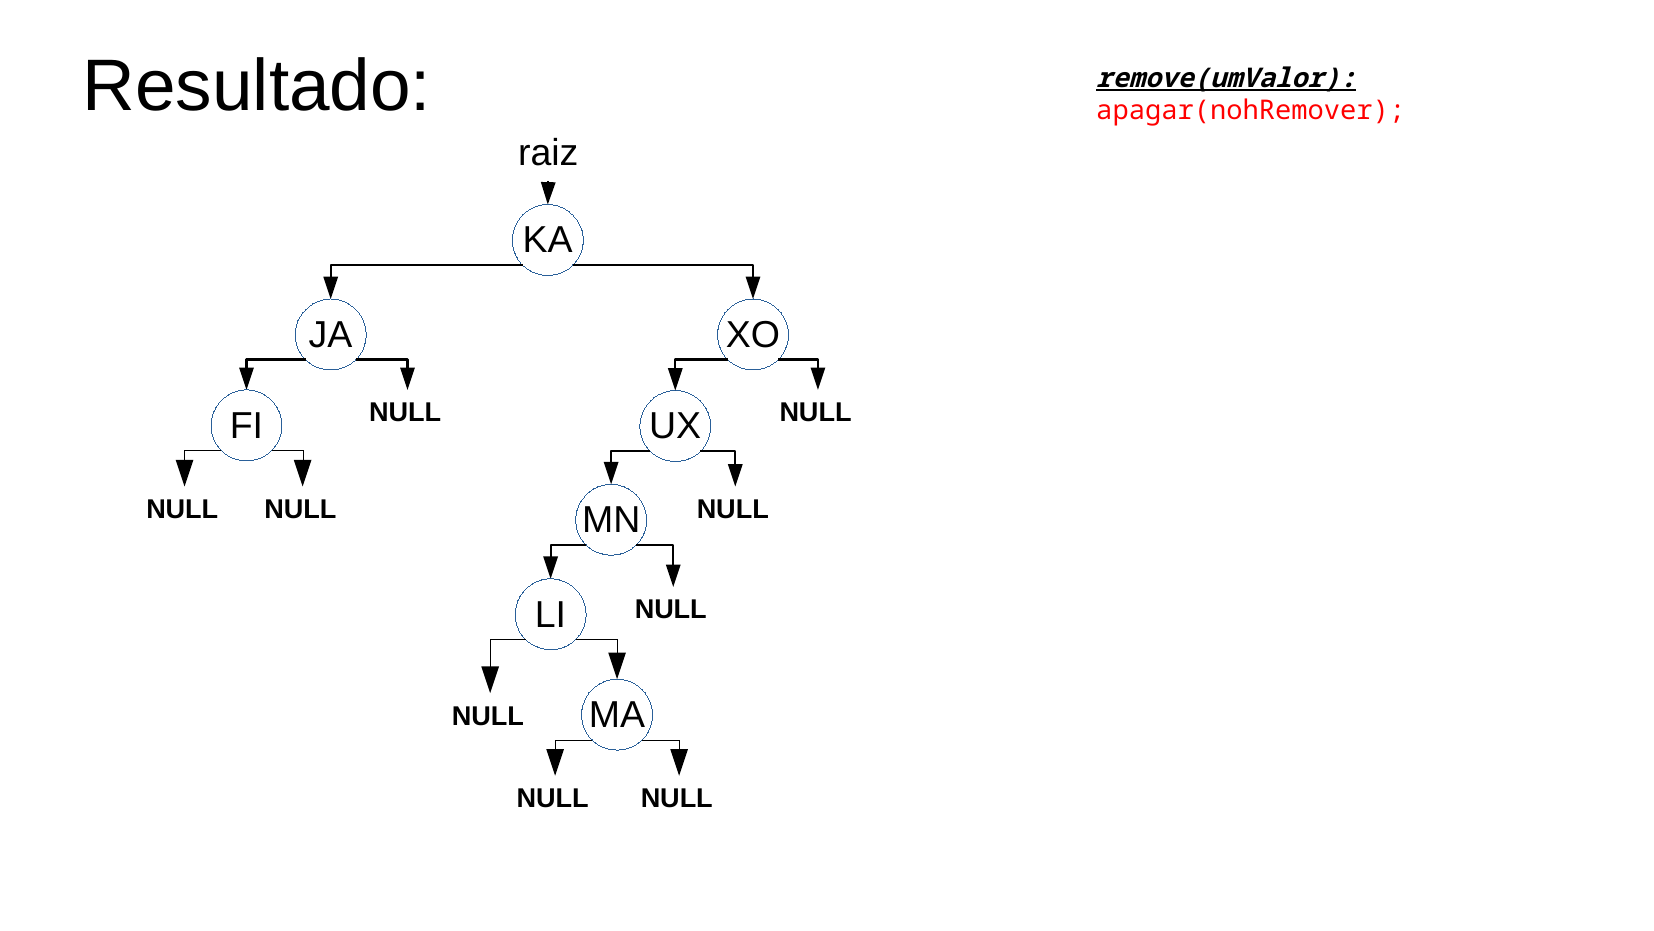

# Resultado:
remove(umValor):
apagar(nohRemover);
raiz
KA
JA
XO
FI
NULL
NULL
UX
MN
NULL
NULL
NULL
LI
NULL
MA
NULL
NULL
NULL